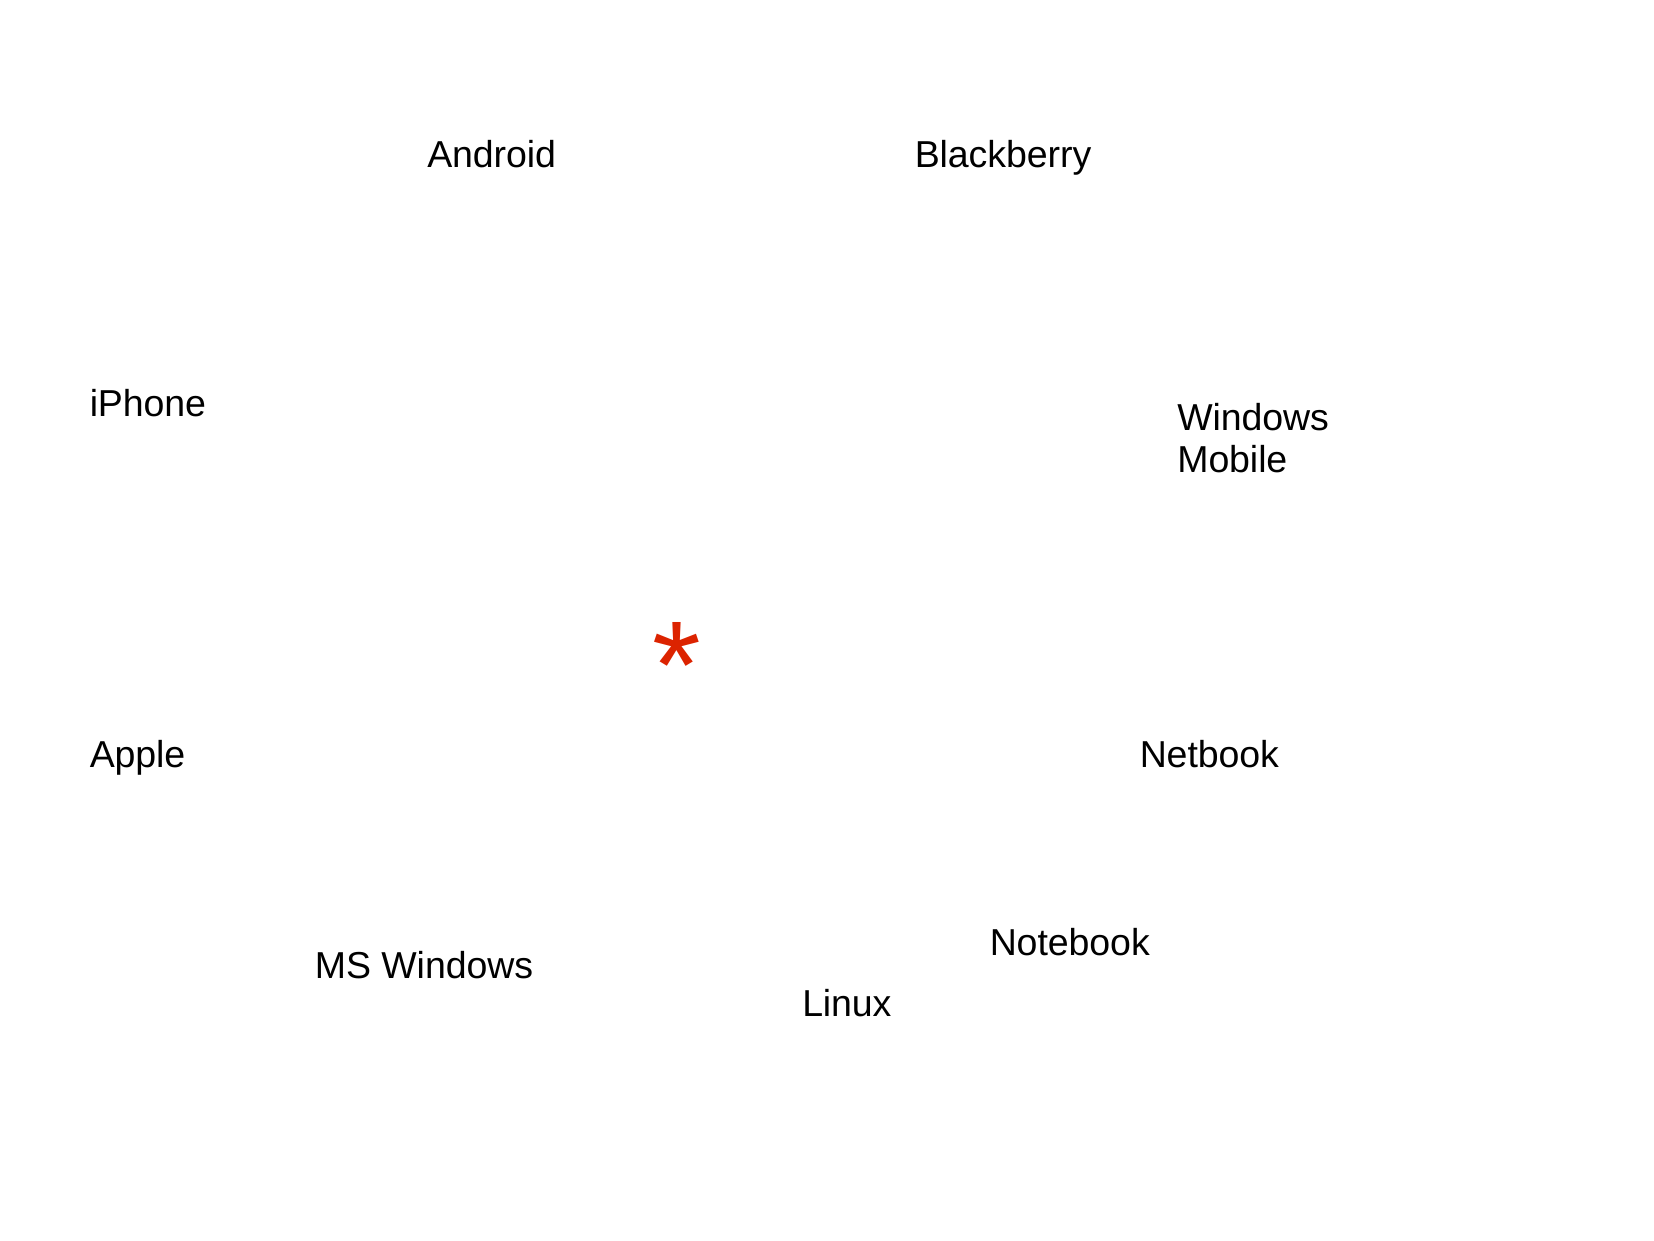

Android
Blackberry
iPhone
Windows Mobile
*
Apple
Netbook
Notebook
MS Windows
Linux